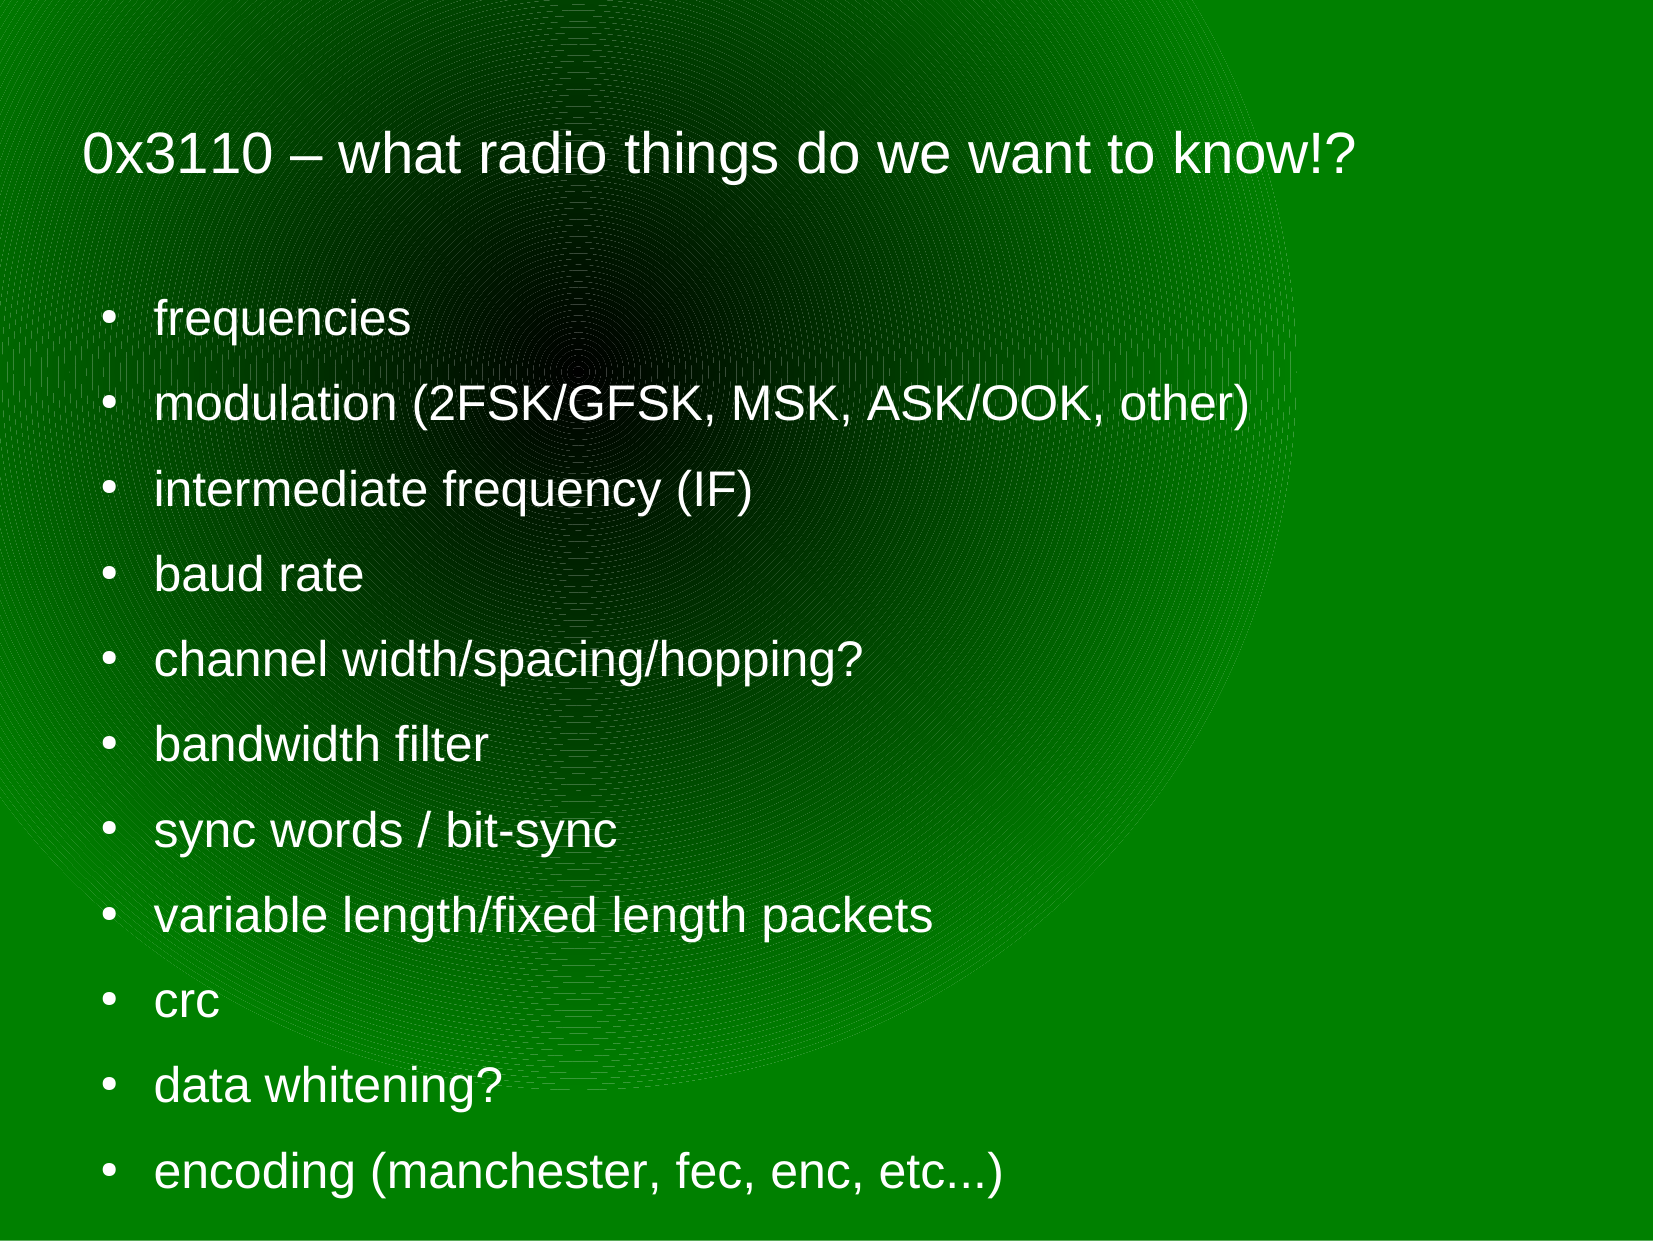

# 0x3110 – what radio things do we want to know!?
frequencies
modulation (2FSK/GFSK, MSK, ASK/OOK, other)
intermediate frequency (IF)
baud rate
channel width/spacing/hopping?
bandwidth filter
sync words / bit-sync
variable length/fixed length packets
crc
data whitening?
encoding (manchester, fec, enc, etc...)